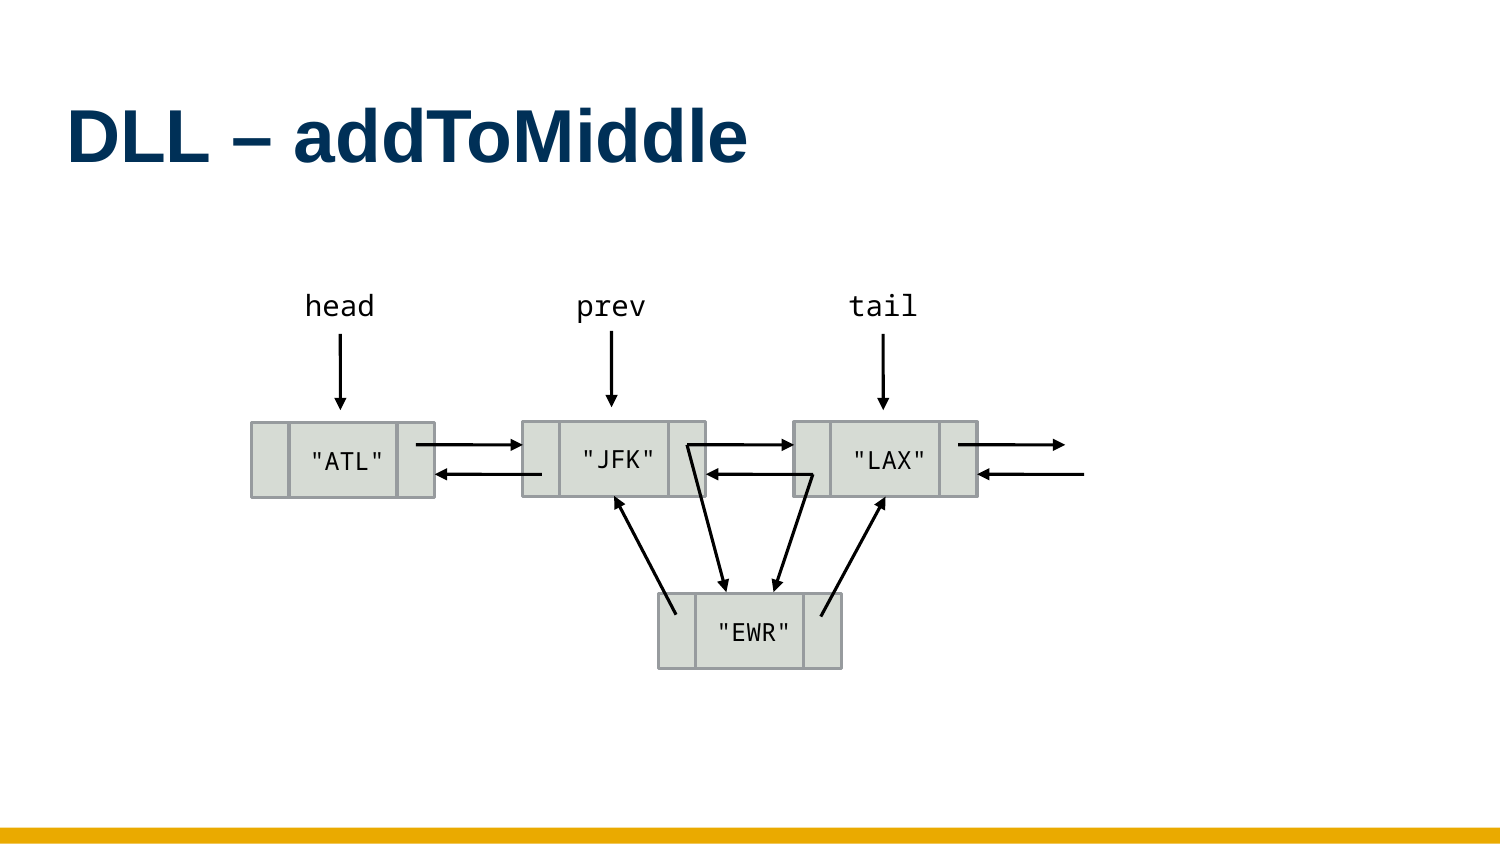

# DLL – addToMiddle
prev
tail
"LAX"
head
"JFK"
"ATL"
"EWR"